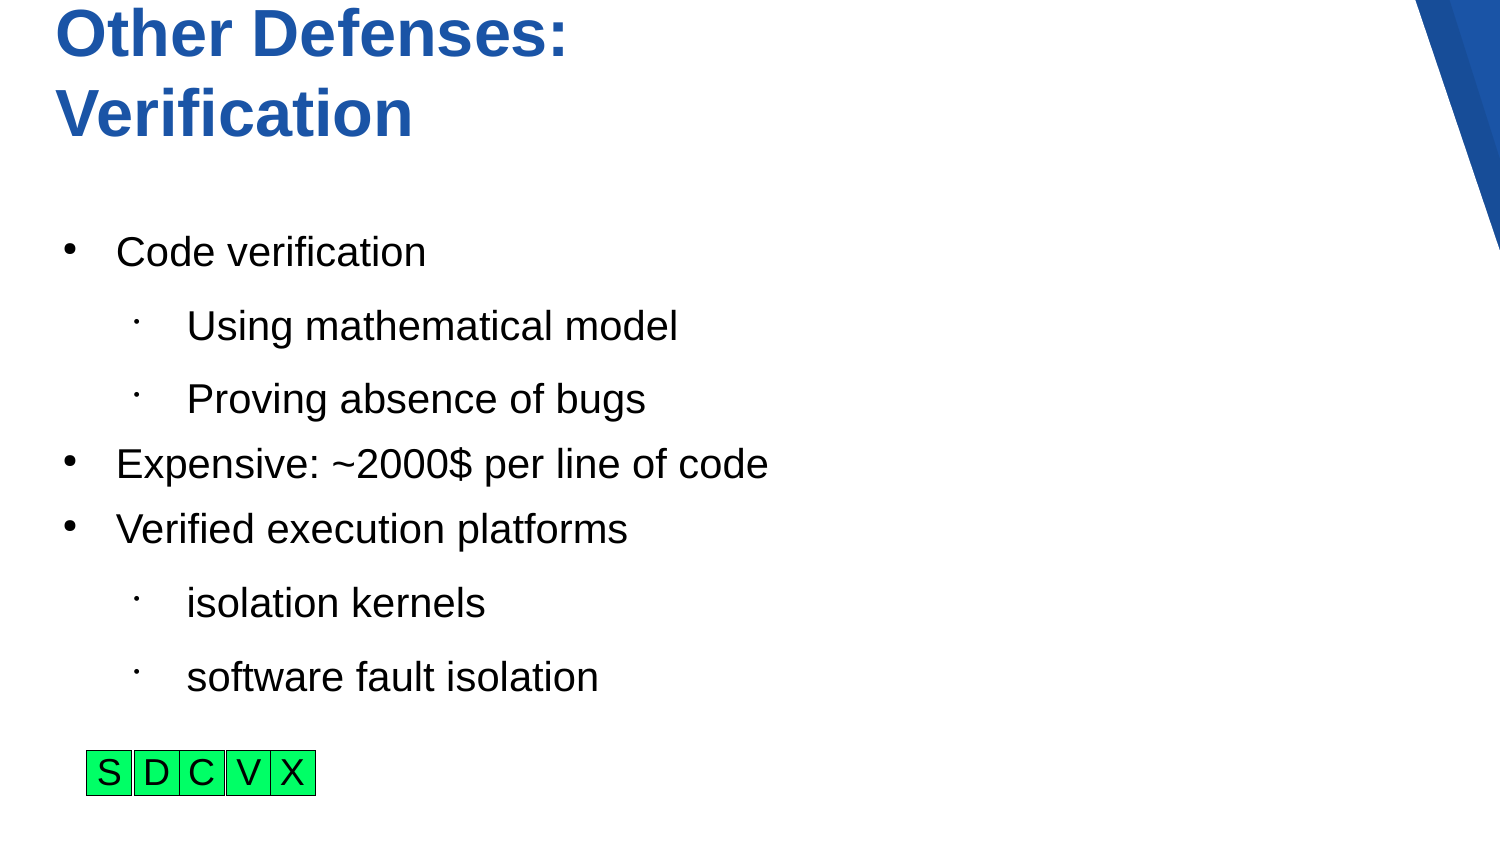

Other Defenses:
Verification
# Code verification
Using mathematical model
Proving absence of bugs
Expensive: ~2000$ per line of code
Verified execution platforms
isolation kernels
software fault isolation
S
D
C
V
X